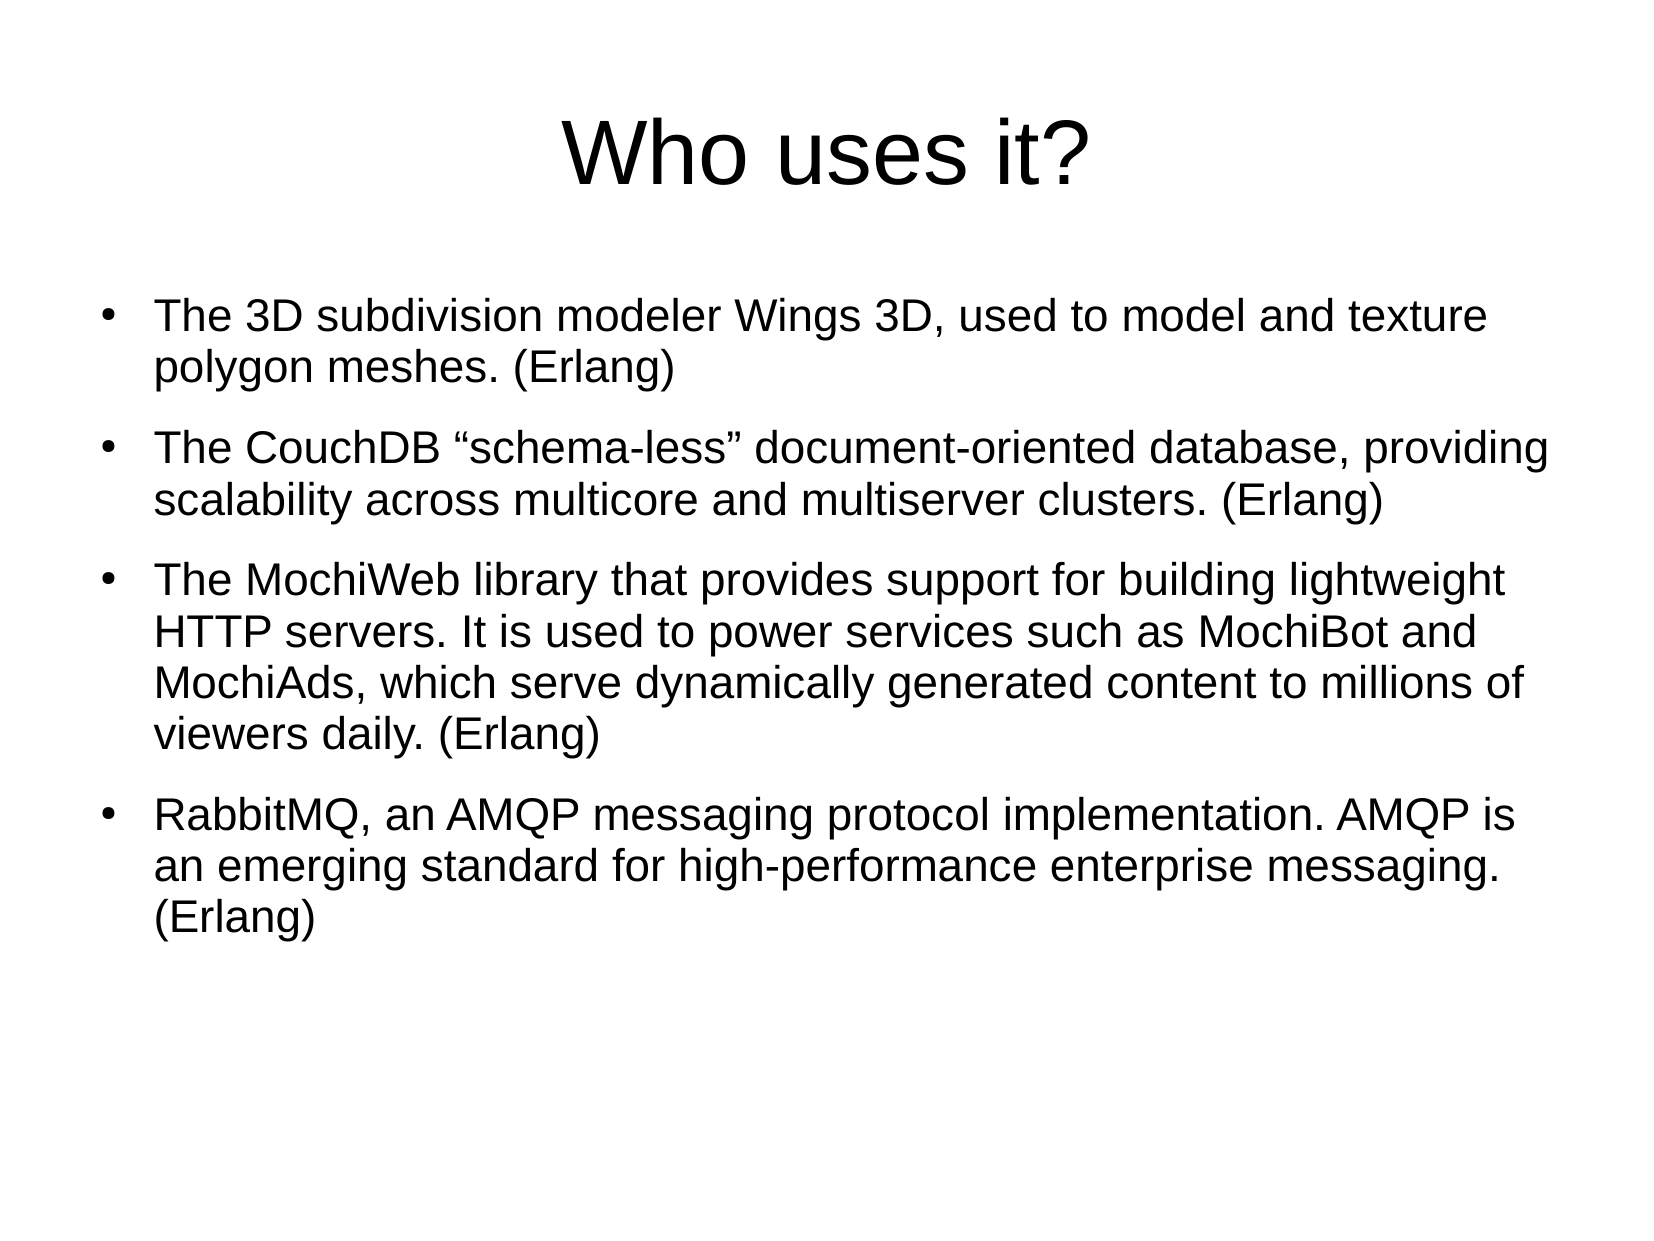

# Who uses it?
The 3D subdivision modeler Wings 3D, used to model and texture polygon meshes. (Erlang)
The CouchDB “schema-less” document-oriented database, providing scalability across multicore and multiserver clusters. (Erlang)
The MochiWeb library that provides support for building lightweight HTTP servers. It is used to power services such as MochiBot and MochiAds, which serve dynamically generated content to millions of viewers daily. (Erlang)
RabbitMQ, an AMQP messaging protocol implementation. AMQP is an emerging standard for high-performance enterprise messaging. (Erlang)